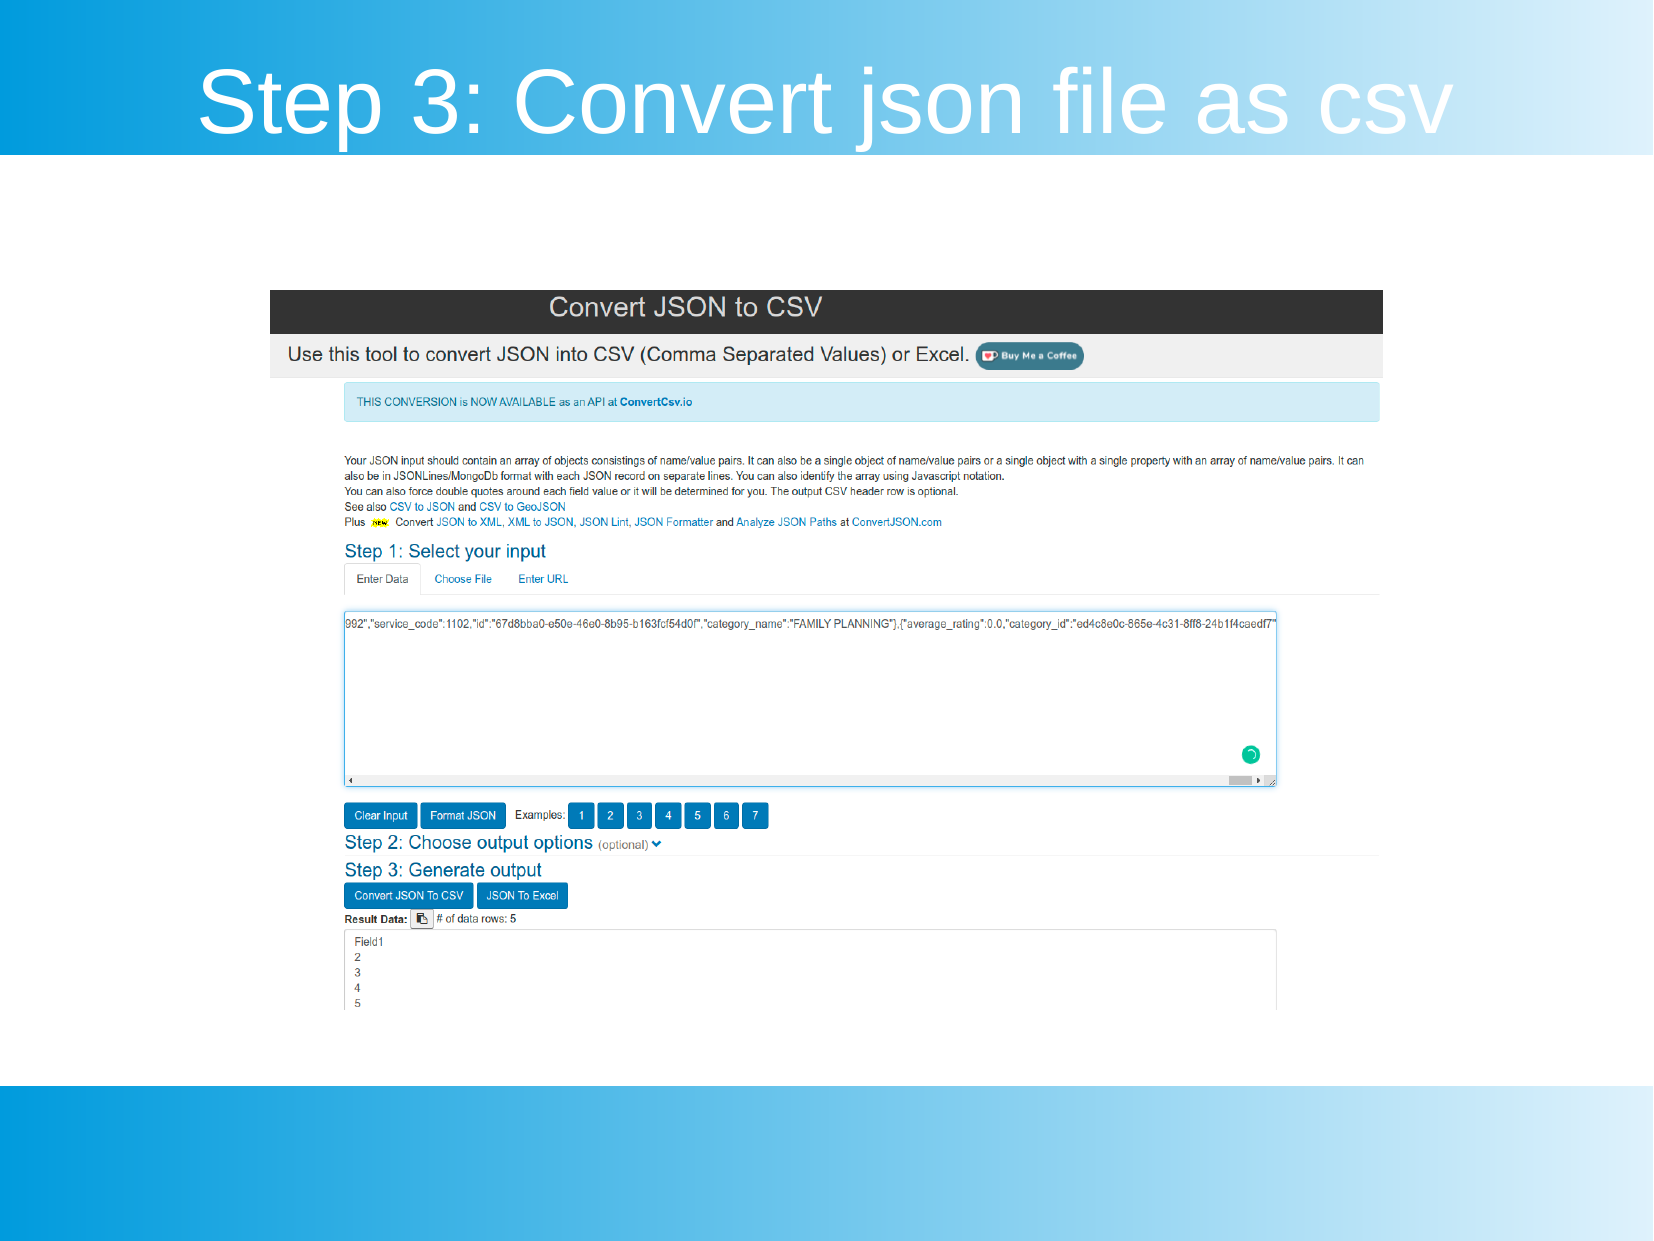

# Step 3: Convert json file as csv